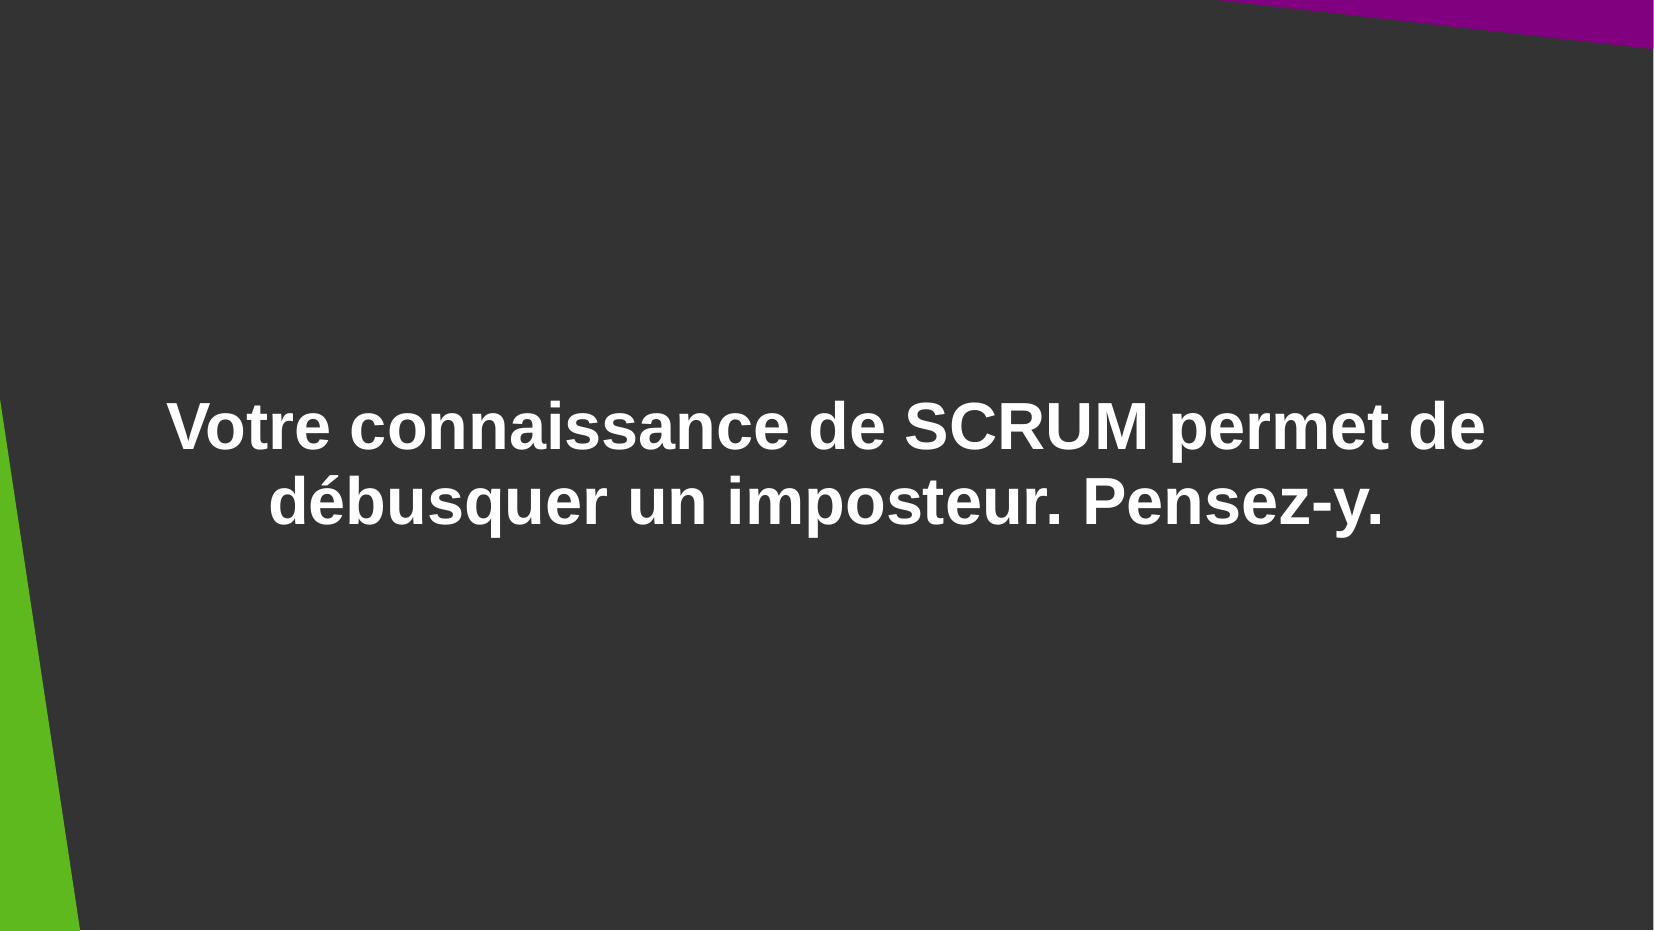

# Votre connaissance de SCRUM permet de débusquer un imposteur. Pensez-y.